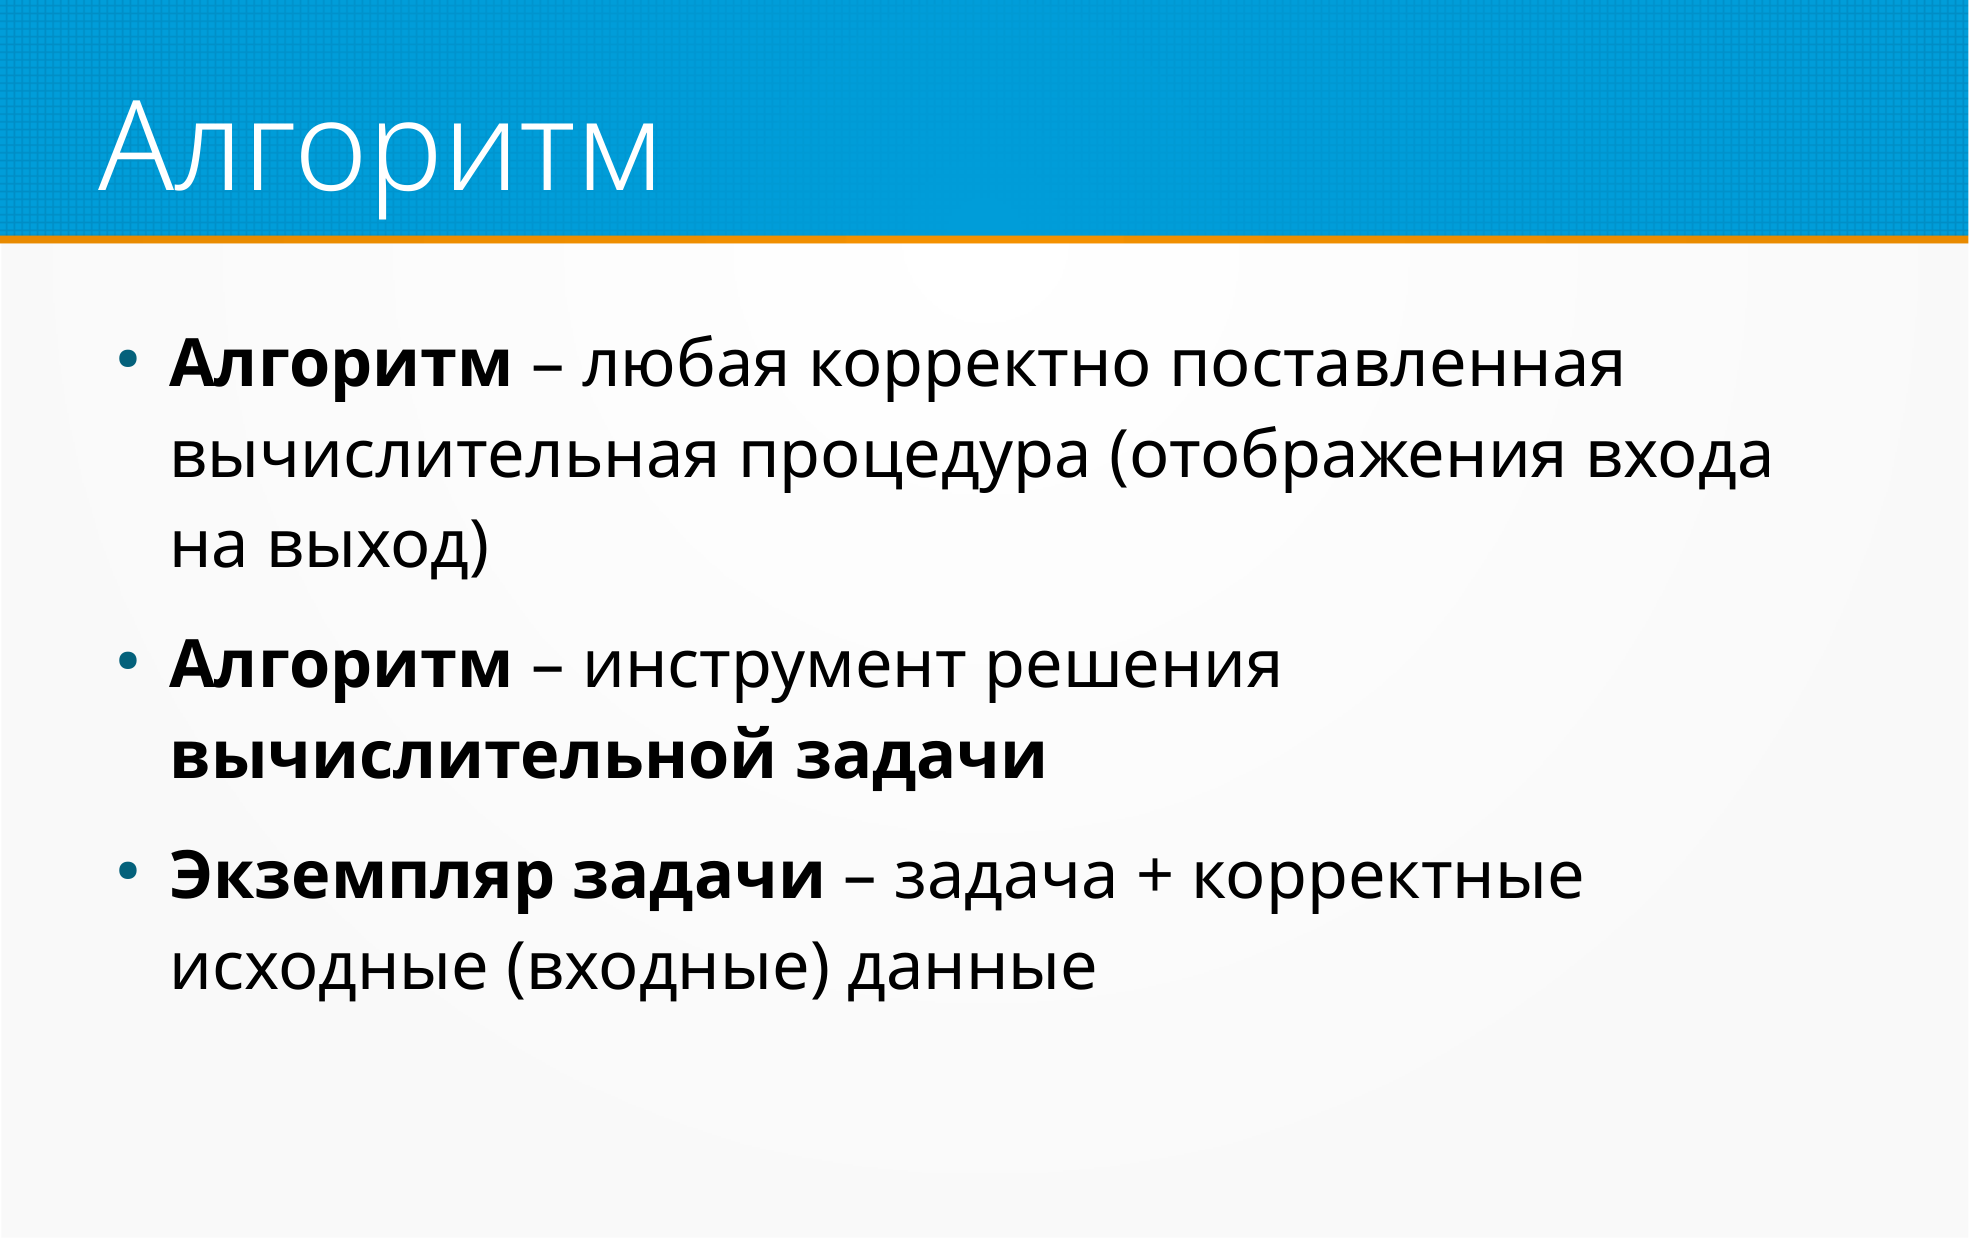

# Алгоритм
Алгоритм – любая корректно поставленная вычислительная процедура (отображения входа на выход)
Алгоритм – инструмент решения вычислительной задачи
Экземпляр задачи – задача + корректные исходные (входные) данные